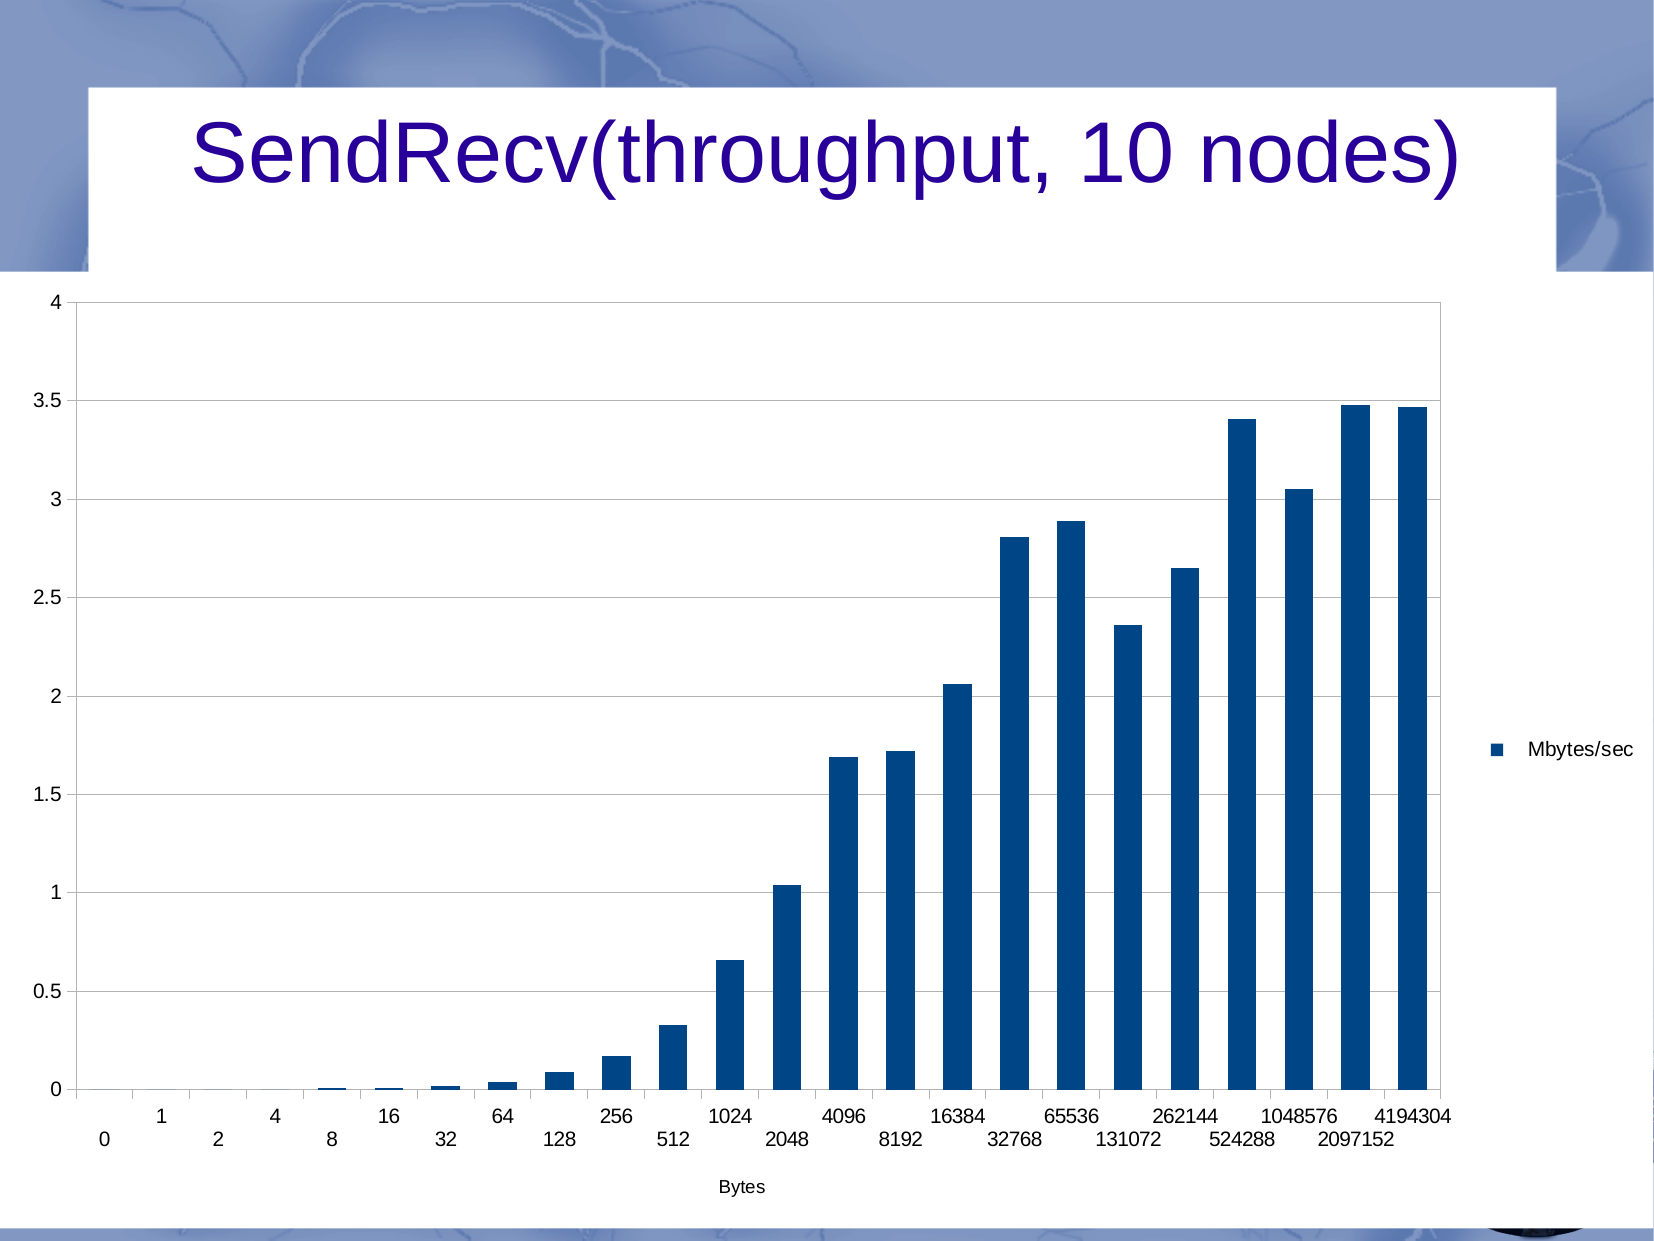

# SendRecv(throughput, 10 nodes)
### Chart
| Category | Mbytes/sec |
|---|---|
| 0 | 0.0 |
| 1 | 0.0 |
| 2 | 0.0 |
| 4 | 0.0 |
| 8 | 0.01 |
| 16 | 0.01 |
| 32 | 0.02 |
| 64 | 0.04 |
| 128 | 0.09 |
| 256 | 0.17 |
| 512 | 0.33 |
| 1024 | 0.66 |
| 2048 | 1.04 |
| 4096 | 1.69 |
| 8192 | 1.72 |
| 16384 | 2.06 |
| 32768 | 2.81 |
| 65536 | 2.89 |
| 131072 | 2.36 |
| 262144 | 2.65 |
| 524288 | 3.41 |
| 1048576 | 3.05 |
| 2097152 | 3.48 |
| 4194304 | 3.47 |